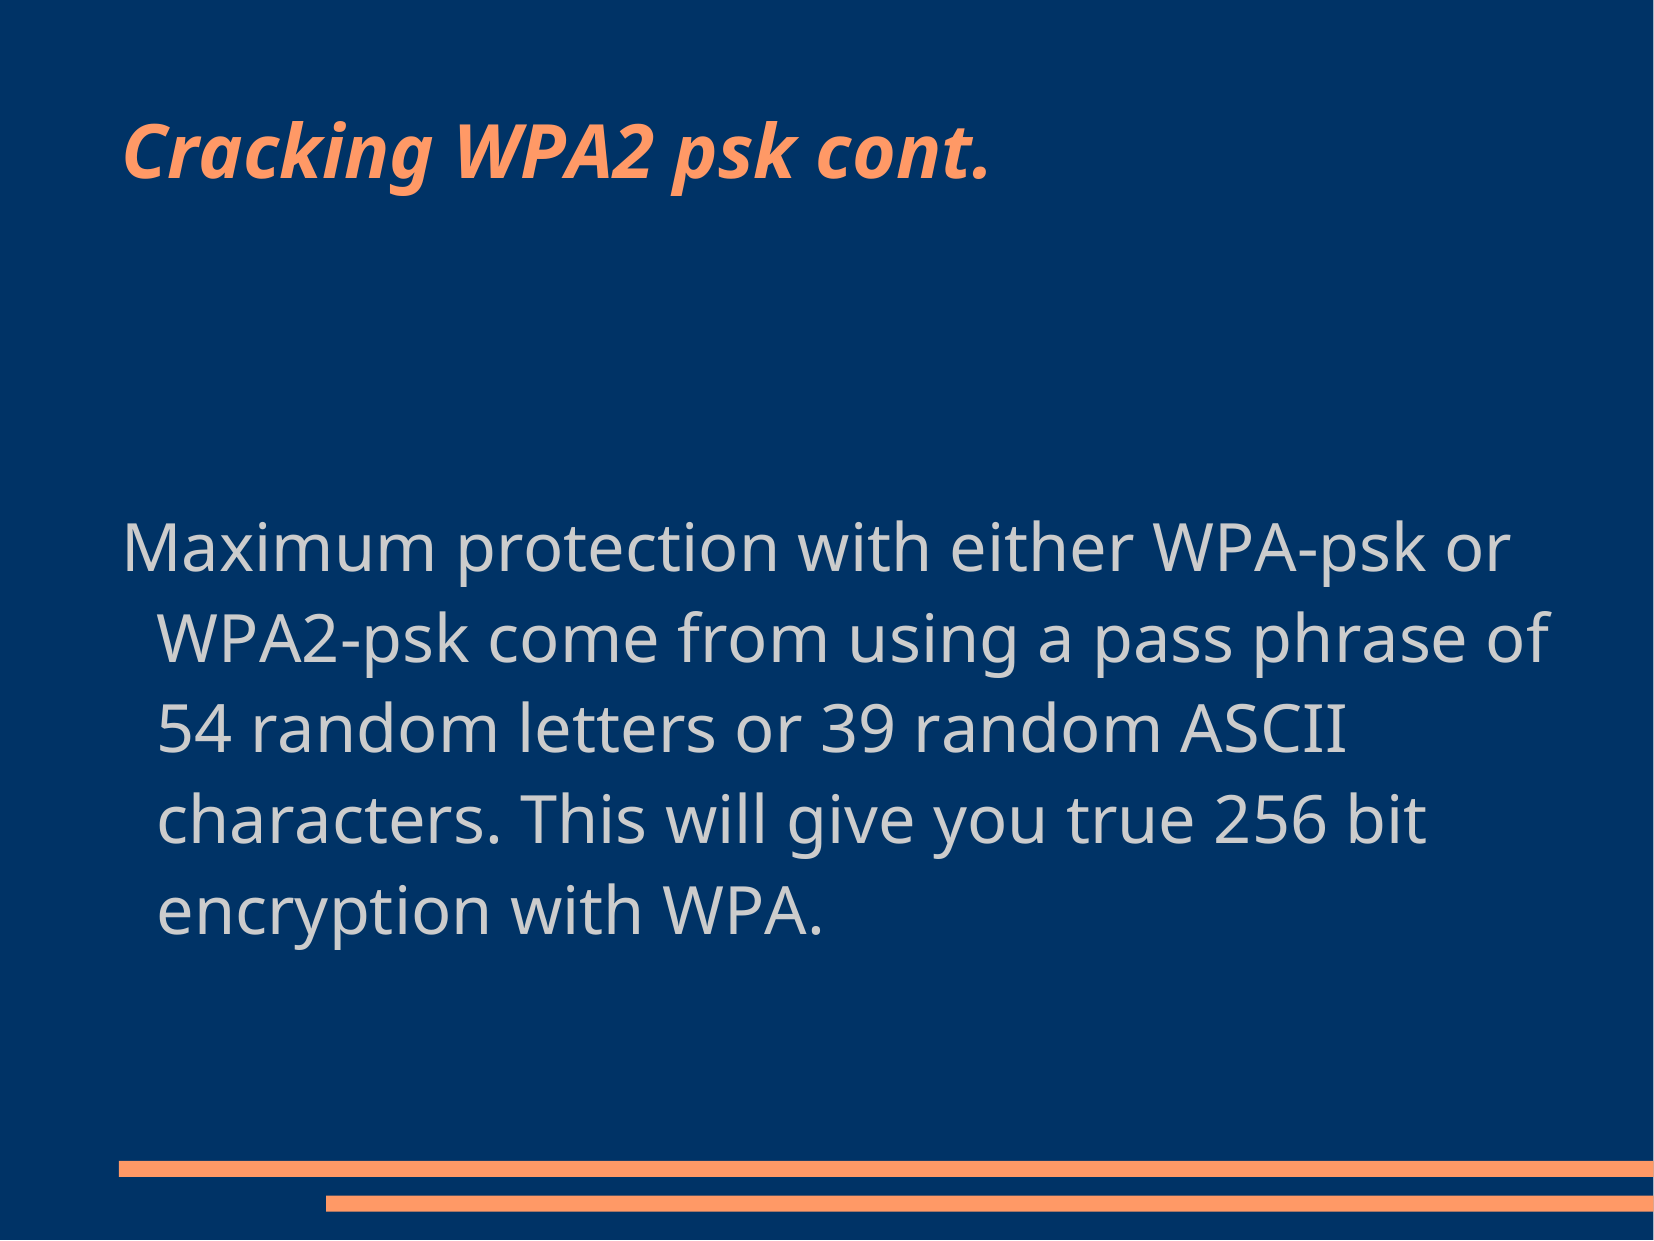

# Cracking WPA2 psk cont.
Maximum protection with either WPA-psk or WPA2-psk come from using a pass phrase of 54 random letters or 39 random ASCII characters. This will give you true 256 bit encryption with WPA.